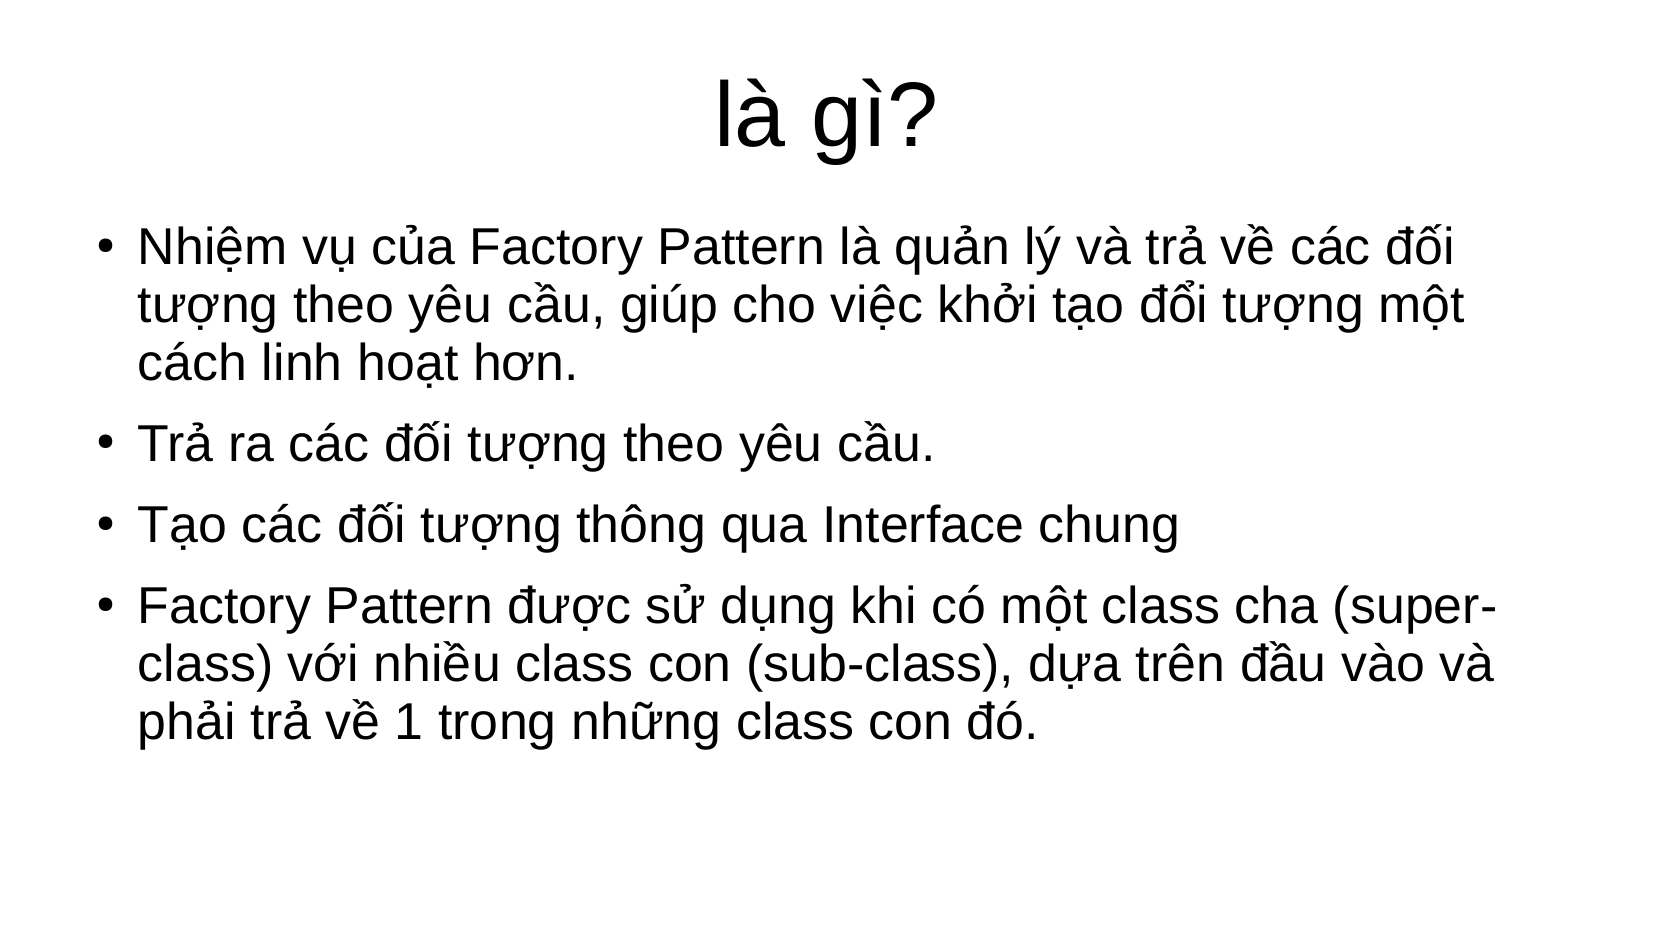

# là gì?
Nhiệm vụ của Factory Pattern là quản lý và trả về các đối tượng theo yêu cầu, giúp cho việc khởi tạo đổi tượng một cách linh hoạt hơn.
Trả ra các đối tượng theo yêu cầu.
Tạo các đối tượng thông qua Interface chung
Factory Pattern được sử dụng khi có một class cha (super-class) với nhiều class con (sub-class), dựa trên đầu vào và phải trả về 1 trong những class con đó.